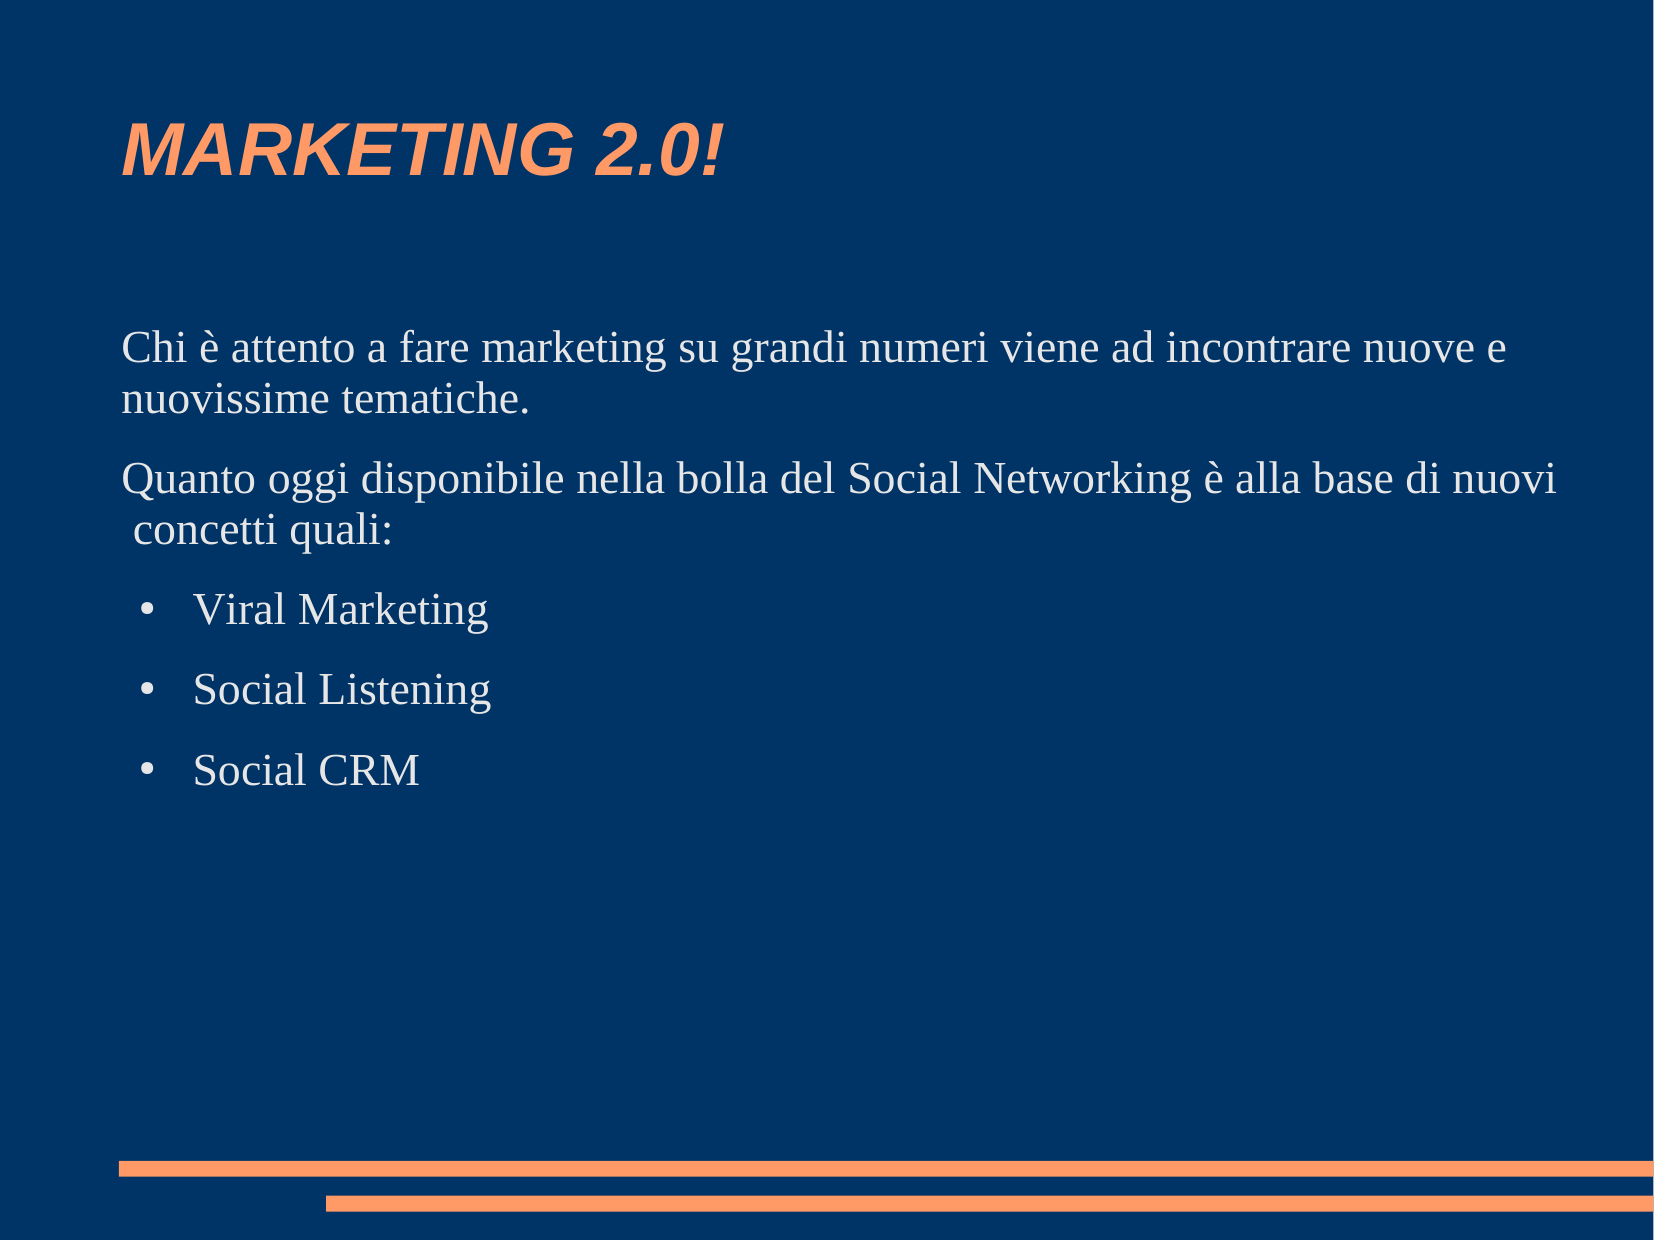

# MARKETING 2.0!
Chi è attento a fare marketing su grandi numeri viene ad incontrare nuove e nuovissime tematiche.
Quanto oggi disponibile nella bolla del Social Networking è alla base di nuovi concetti quali:
Viral Marketing
Social Listening
Social CRM